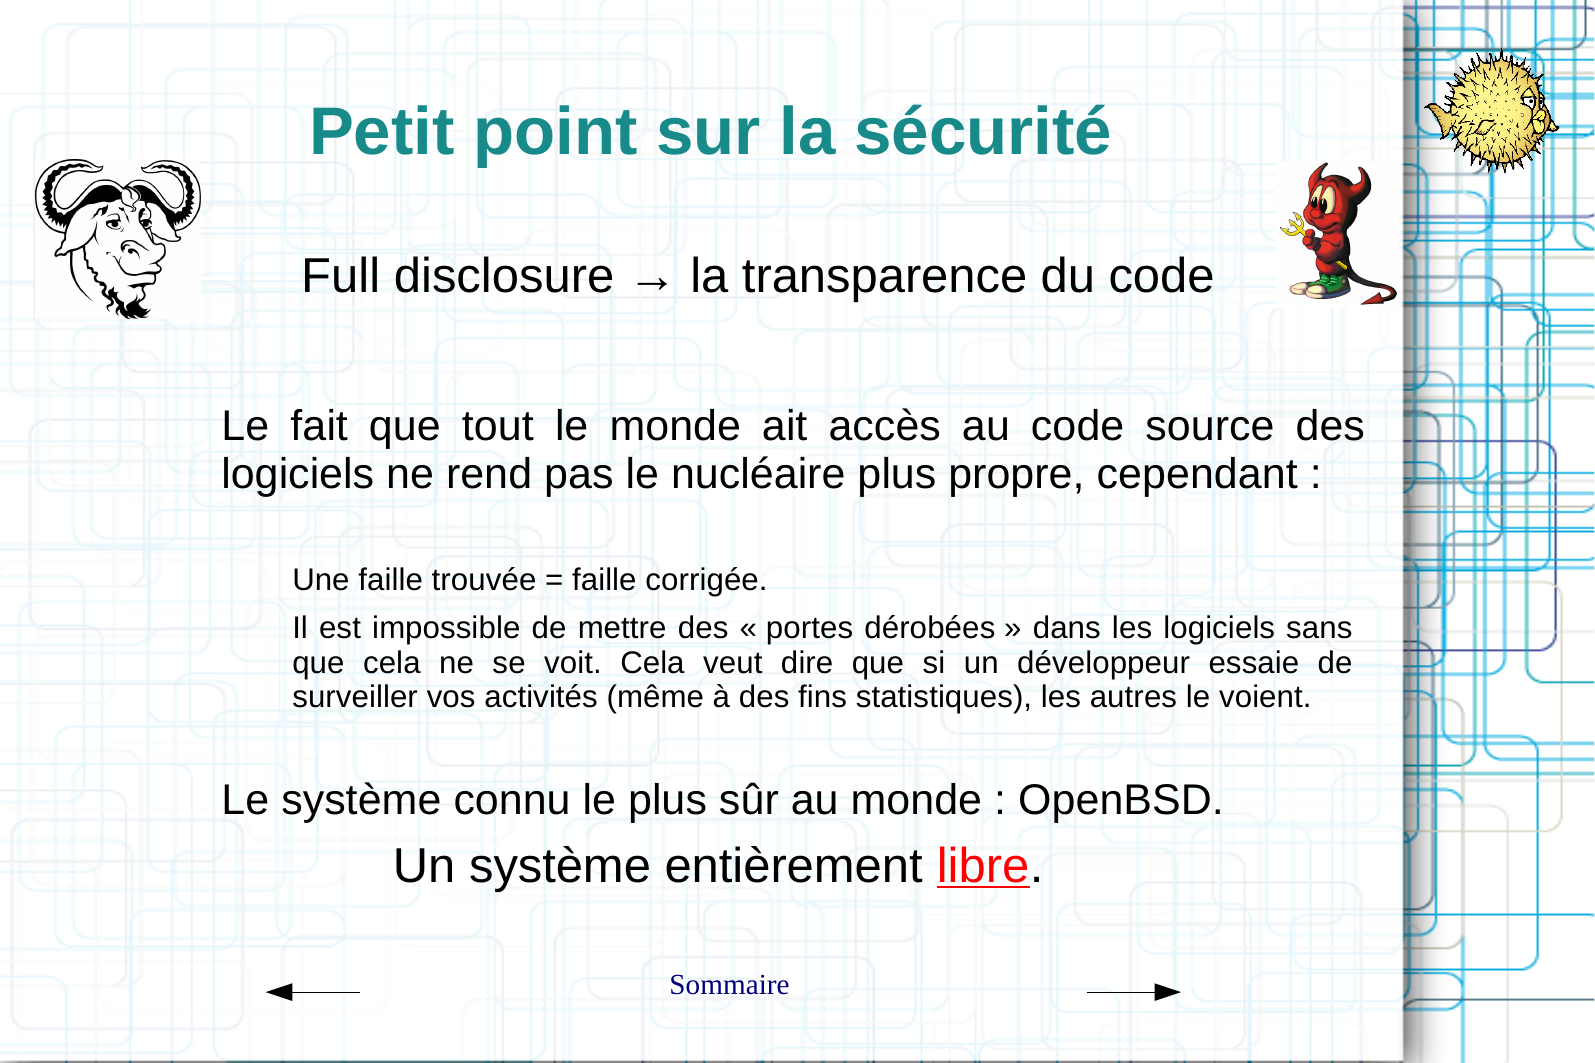

# Petit point sur la sécurité
Full disclosure → la transparence du code
Le fait que tout le monde ait accès au code source des logiciels ne rend pas le nucléaire plus propre, cependant :
Une faille trouvée = faille corrigée.
Il est impossible de mettre des « portes dérobées » dans les logiciels sans que cela ne se voit. Cela veut dire que si un développeur essaie de surveiller vos activités (même à des fins statistiques), les autres le voient.
Le système connu le plus sûr au monde : OpenBSD.
Un système entièrement libre.